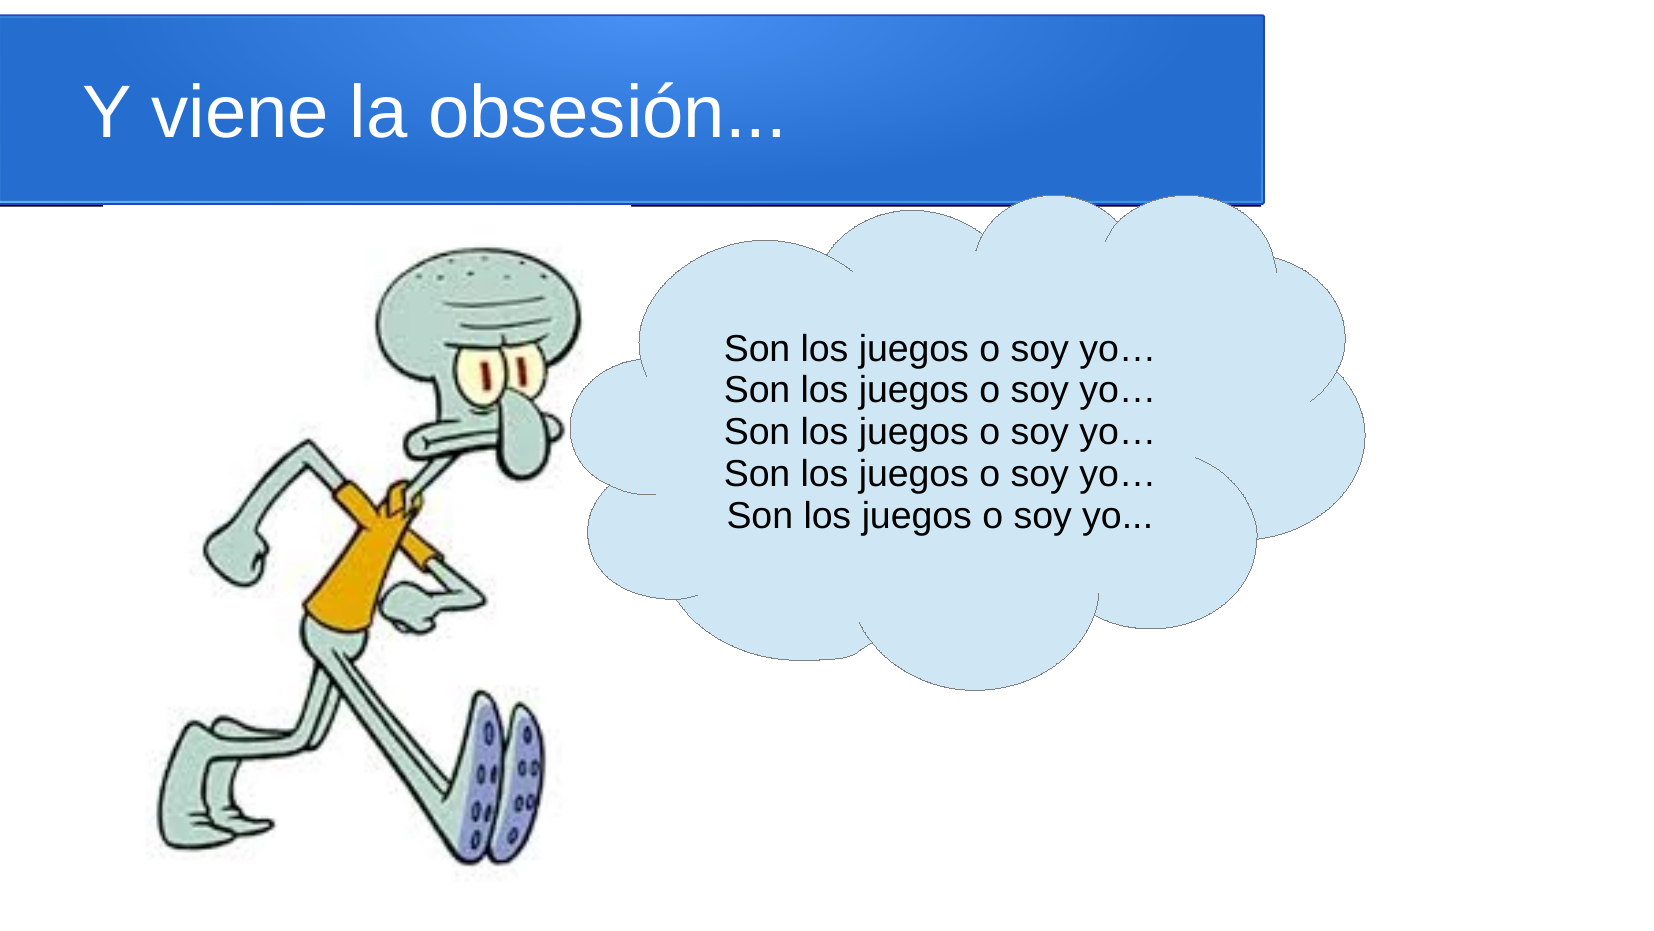

# Y viene la obsesión...
Son los juegos o soy yo…
Son los juegos o soy yo…
Son los juegos o soy yo…
Son los juegos o soy yo…
Son los juegos o soy yo...